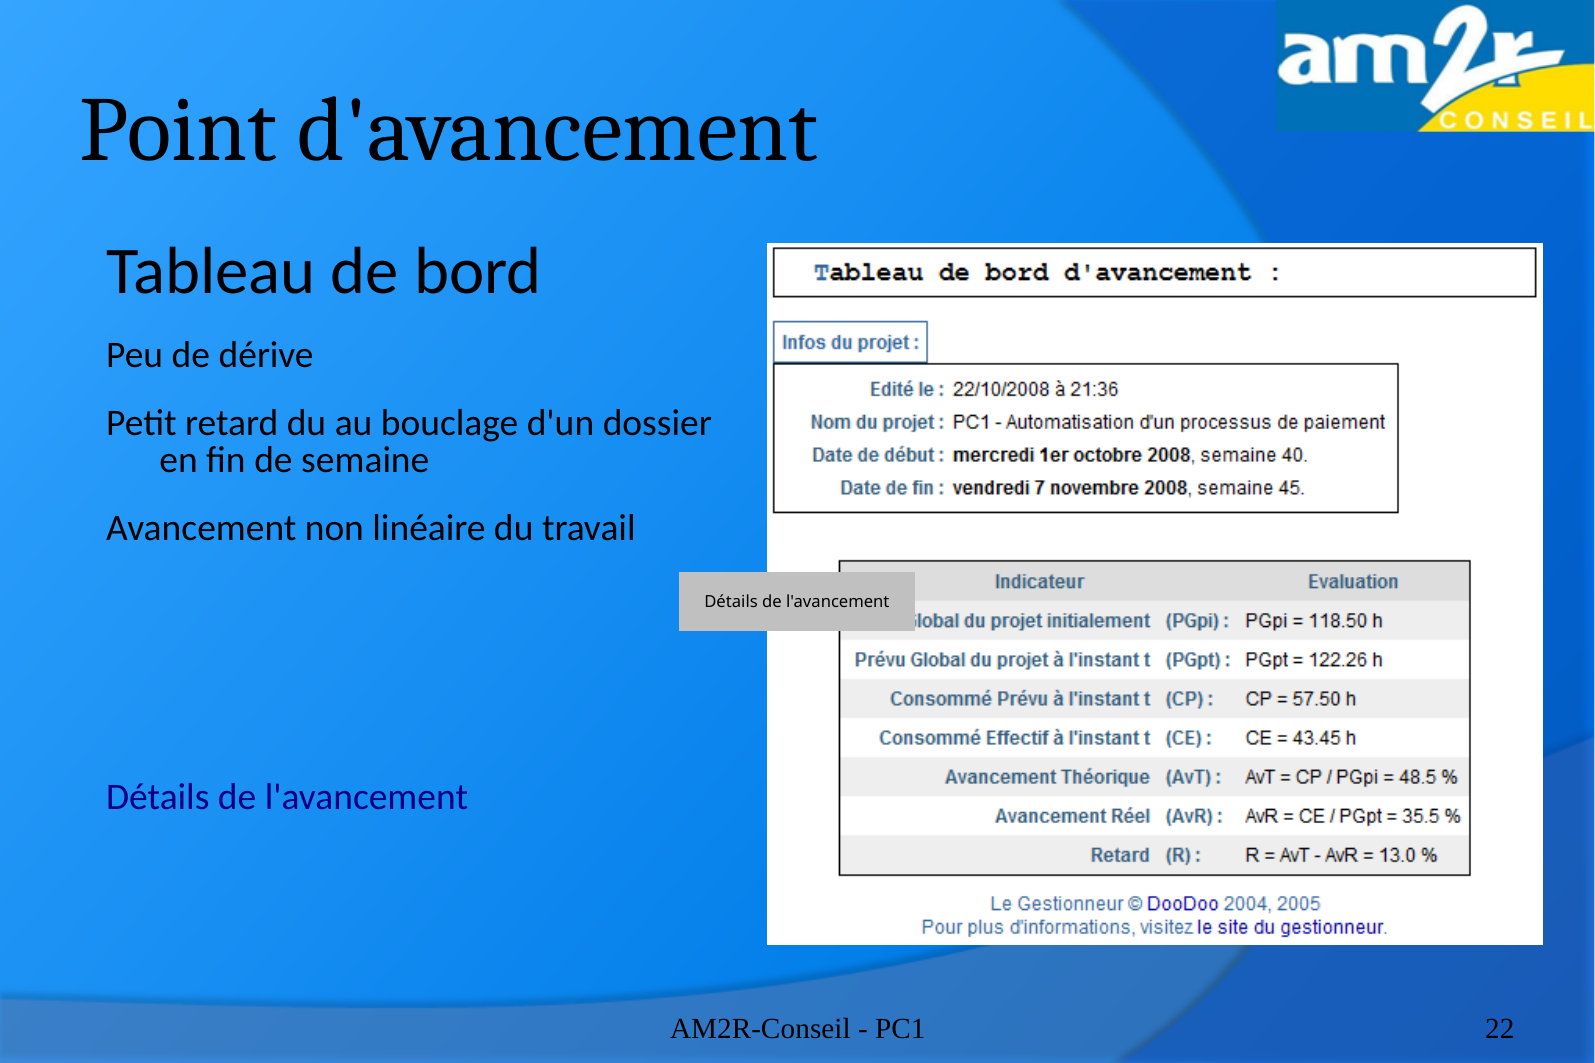

# Point d'avancement
Tableau de bord
Peu de dérive
Petit retard du au bouclage d'un dossier en fin de semaine
Avancement non linéaire du travail
Détails de l'avancement
AM2R-Conseil - PC1
22